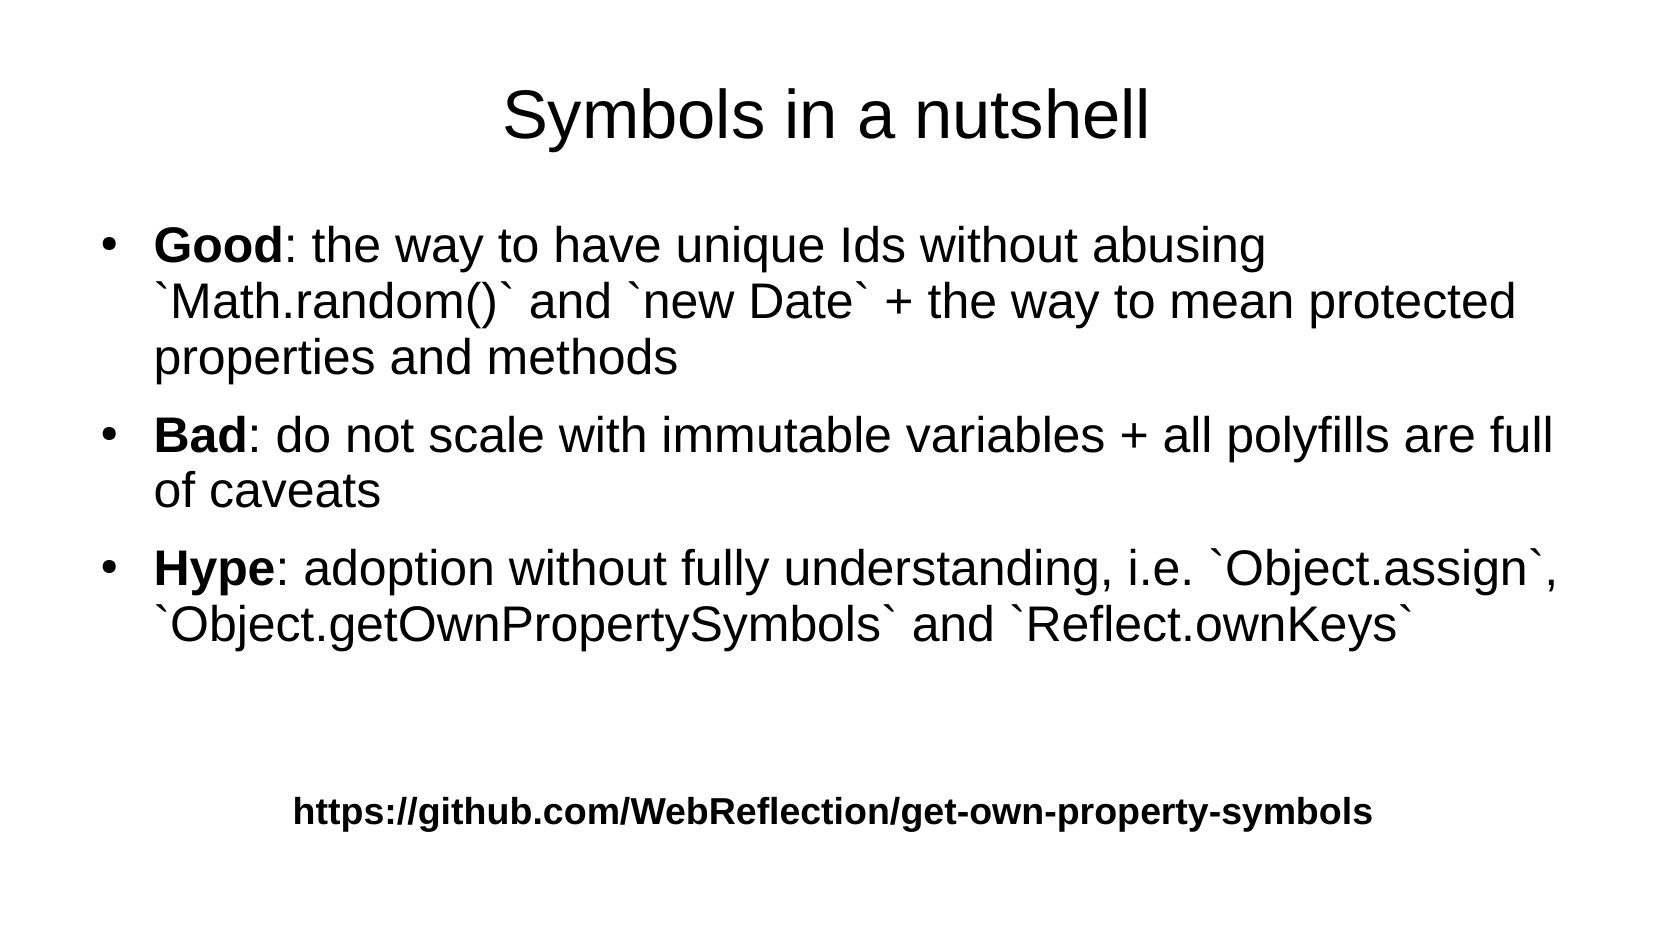

# Symbols in a nutshell
Good: the way to have unique Ids without abusing `Math.random()` and `new Date` + the way to mean protected properties and methods
Bad: do not scale with immutable variables + all polyfills are full of caveats
Hype: adoption without fully understanding, i.e. `Object.assign`, `Object.getOwnPropertySymbols` and `Reflect.ownKeys`
https://github.com/WebReflection/get-own-property-symbols